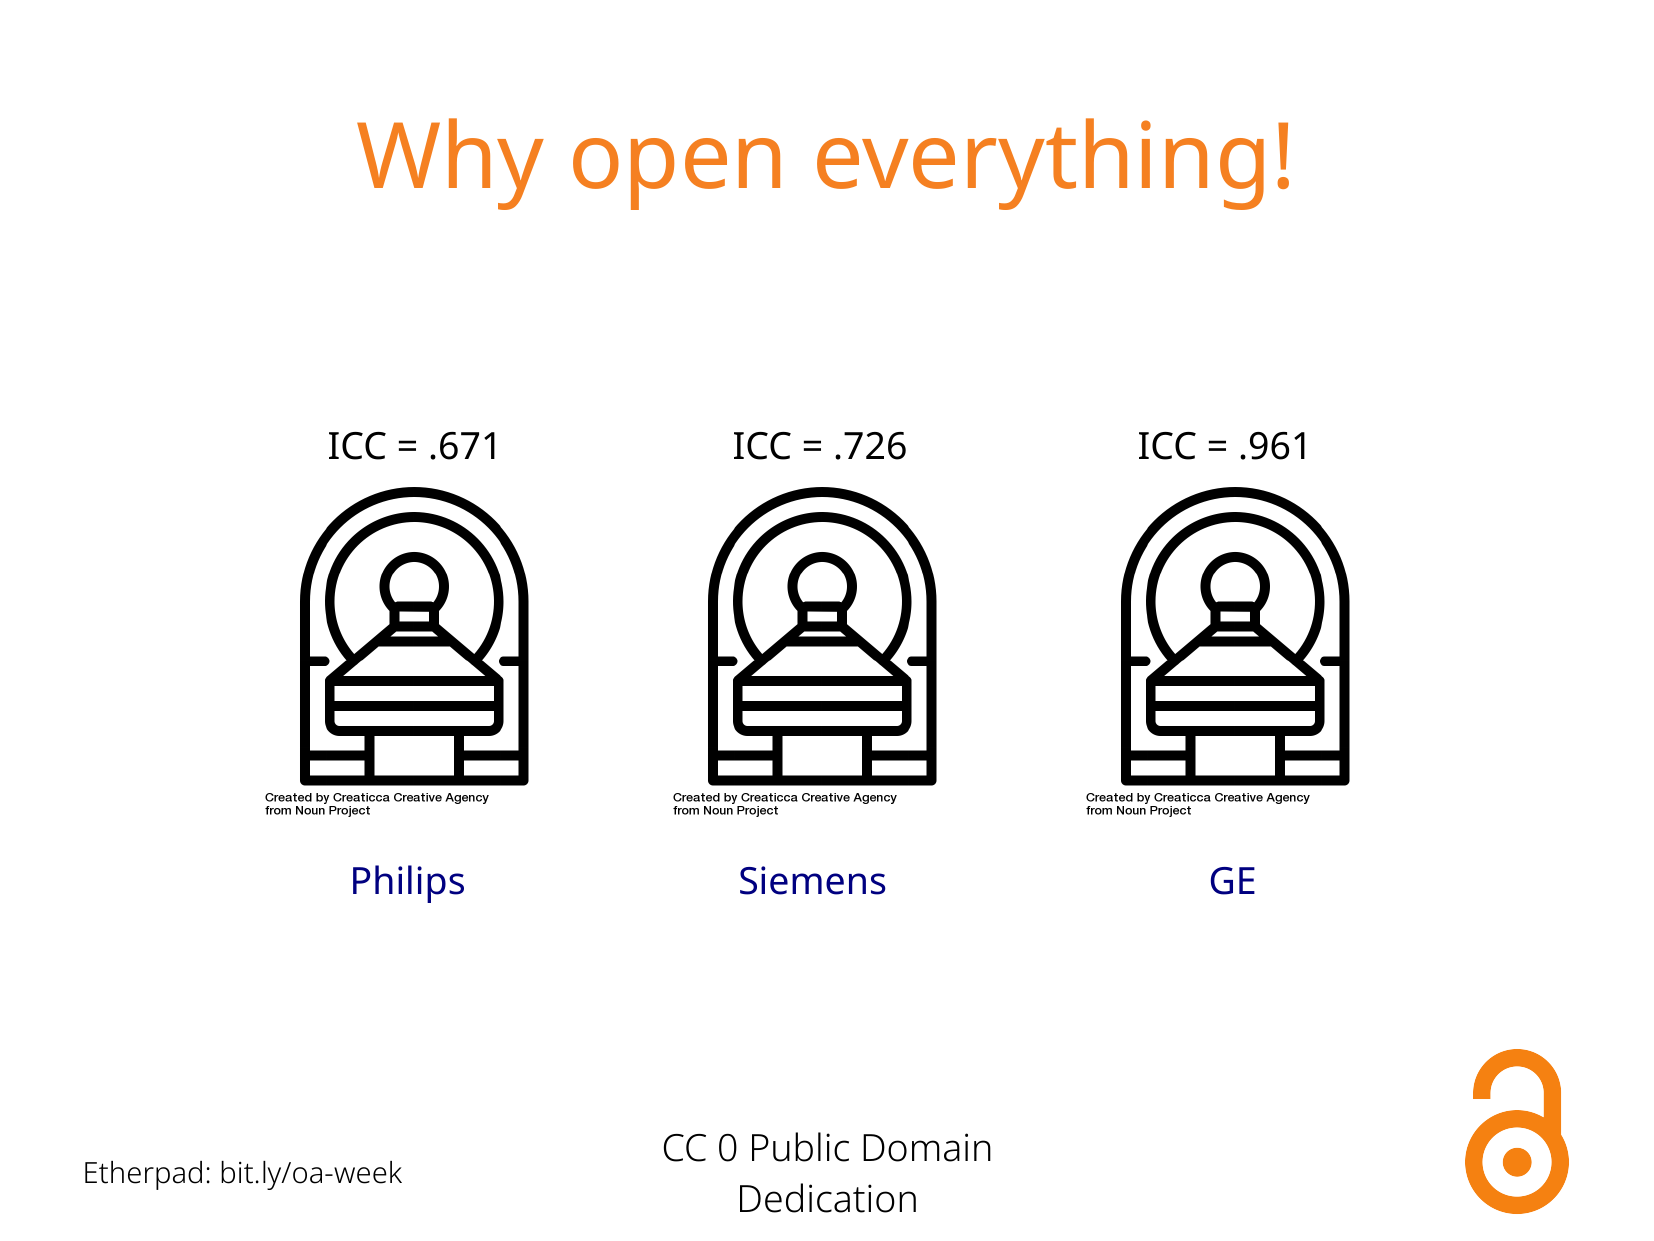

# Why open everything!
ICC = .671
ICC = .726
ICC = .961
Philips
Siemens
GE